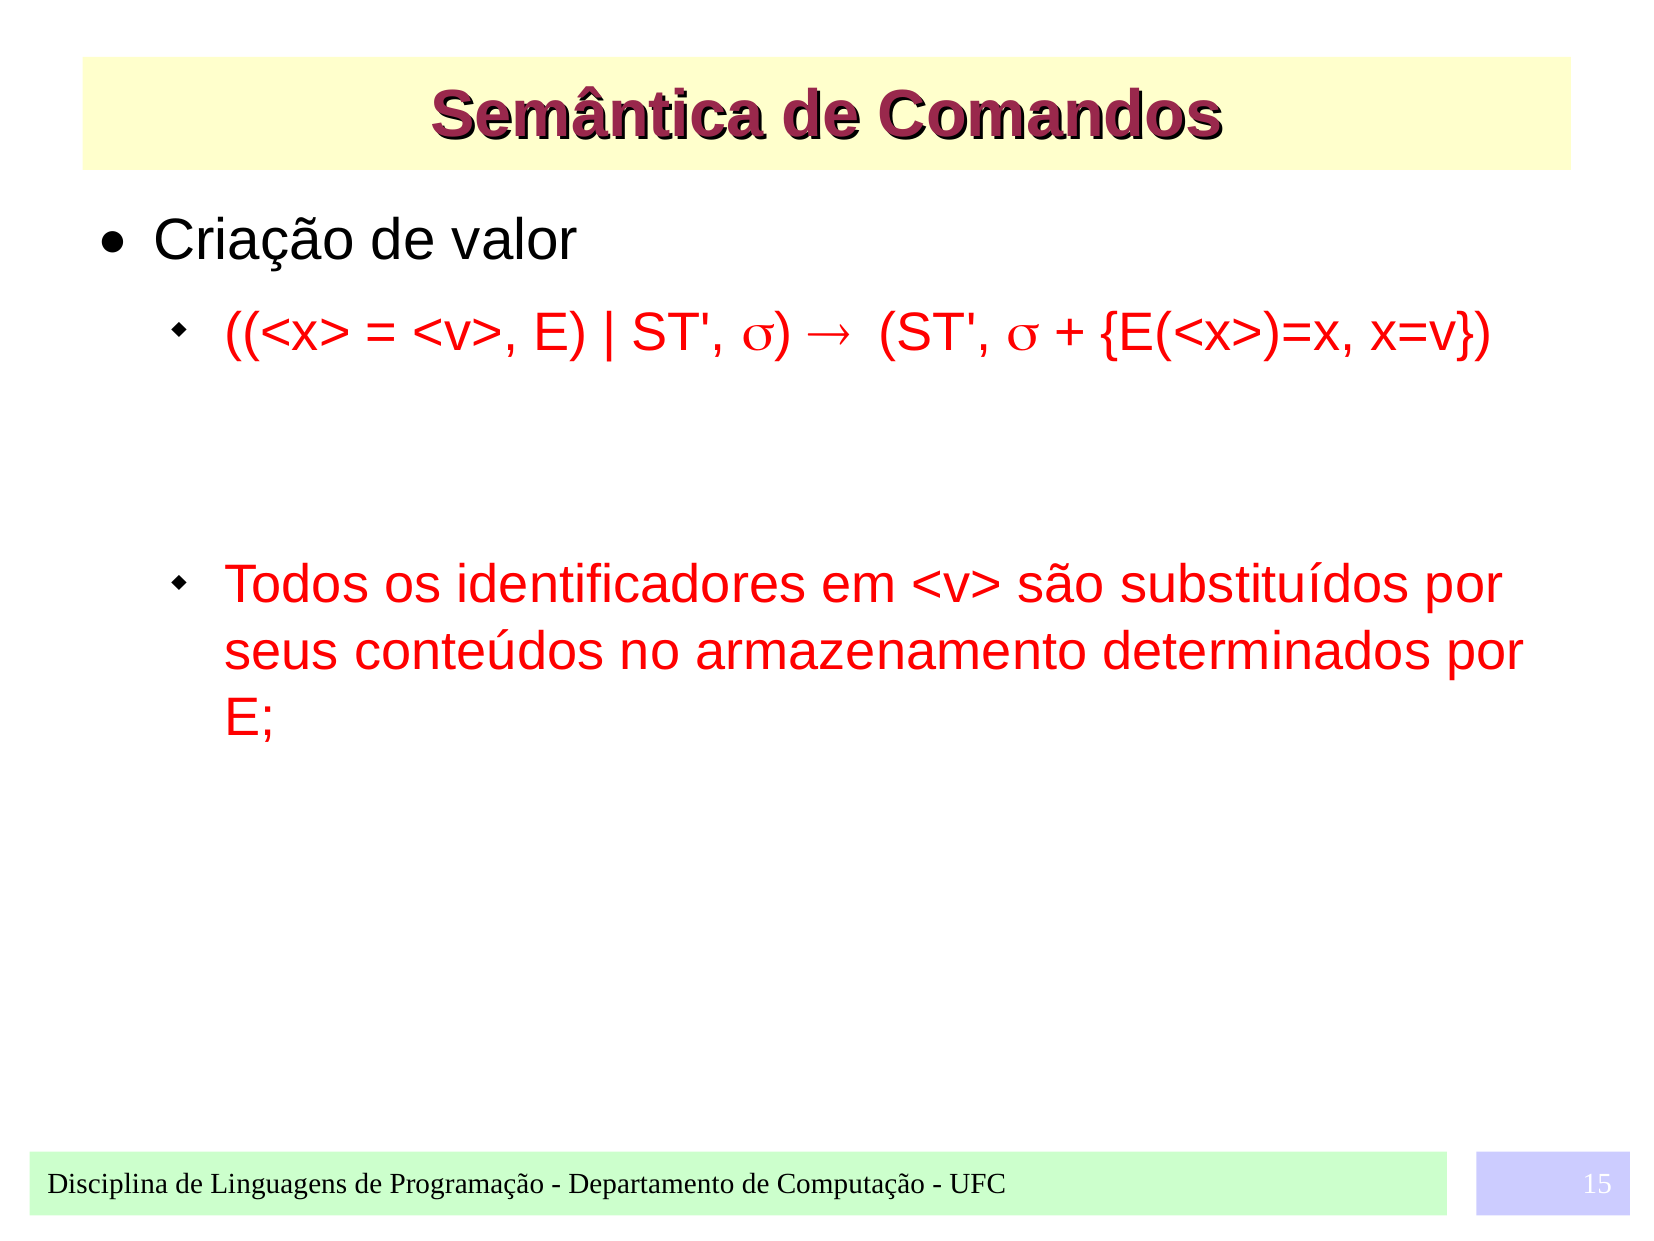

# Semântica de Comandos
Criação de valor
((<x> = <v>, E) | ST', s) ® (ST', s + {E(<x>)=x, x=v})
Todos os identificadores em <v> são substituídos por seus conteúdos no armazenamento determinados por E;
Disciplina de Linguagens de Programação - Departamento de Computação - UFC
15